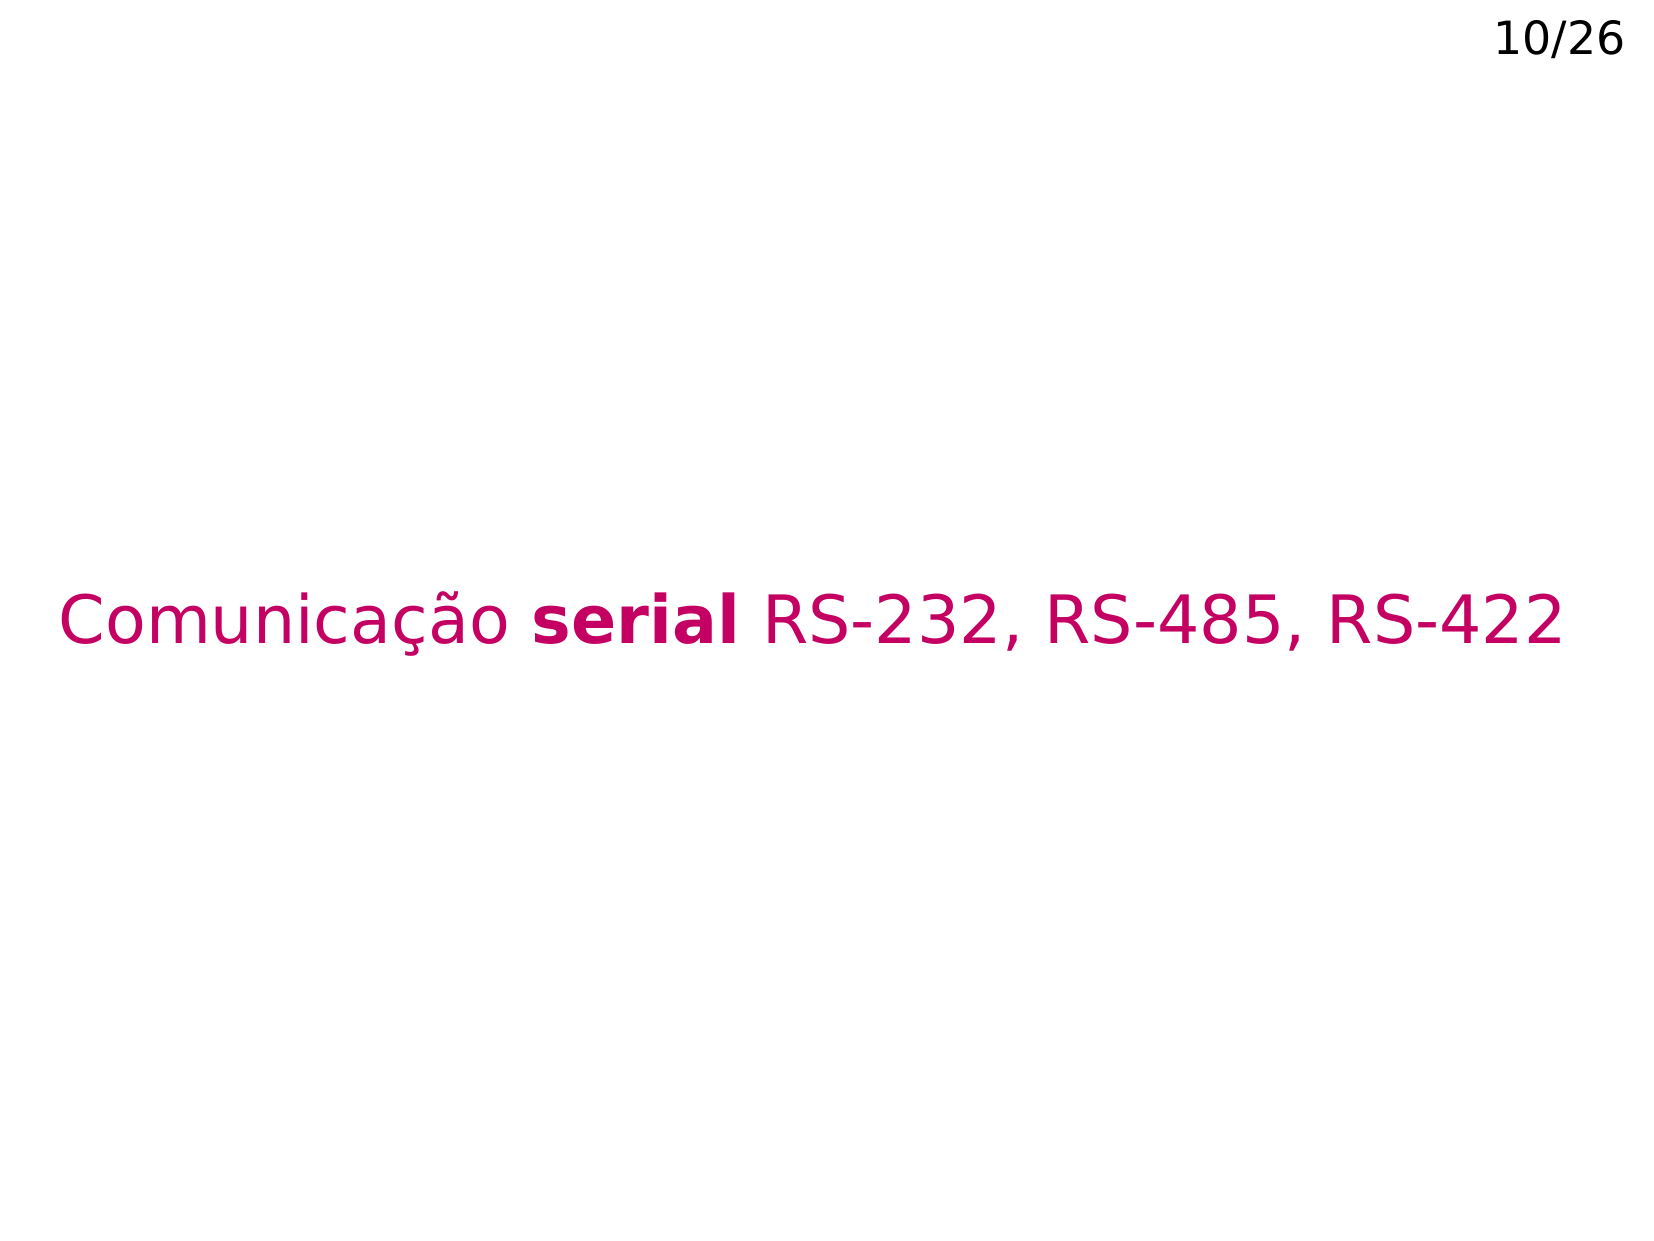

10
# Comunicação serial RS-232, RS-485, RS-422